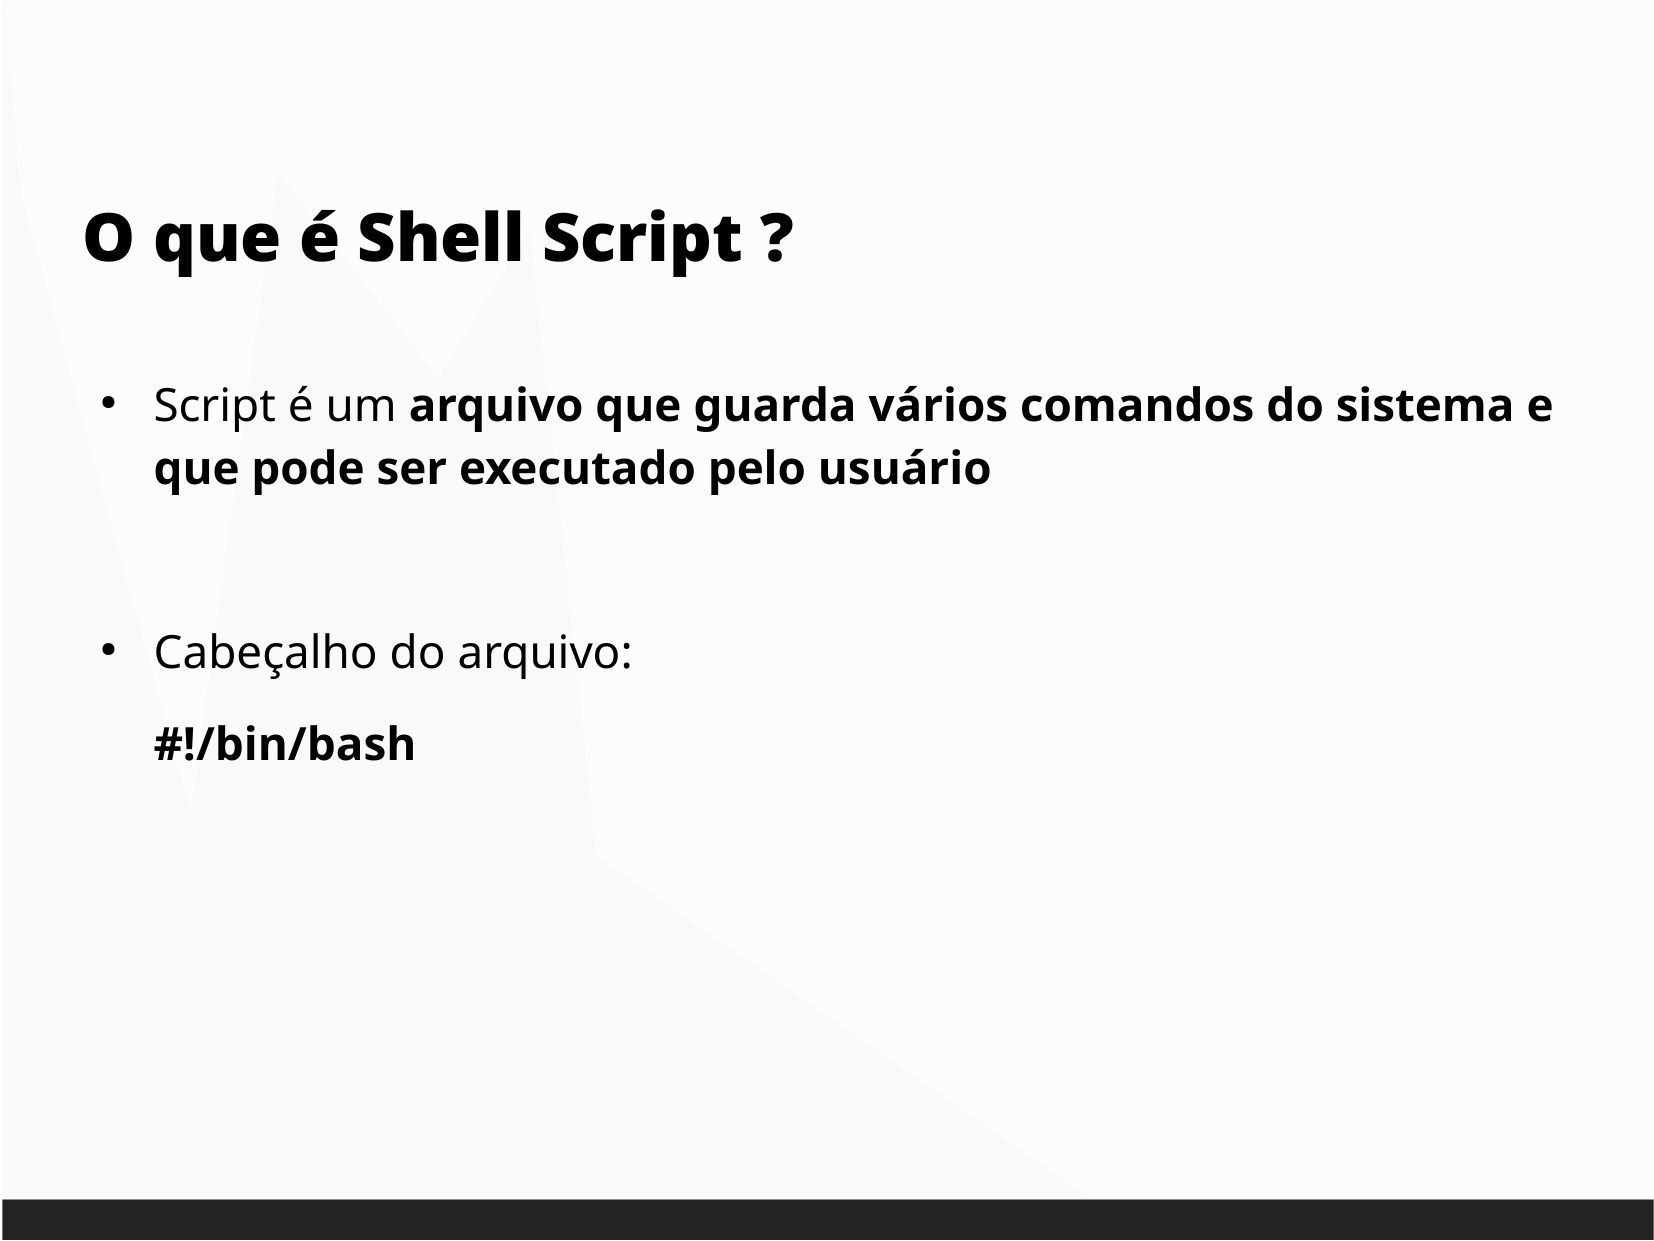

# O que é Shell Script ?
Script é um arquivo que guarda vários comandos do sistema e que pode ser executado pelo usuário
Cabeçalho do arquivo:
#!/bin/bash